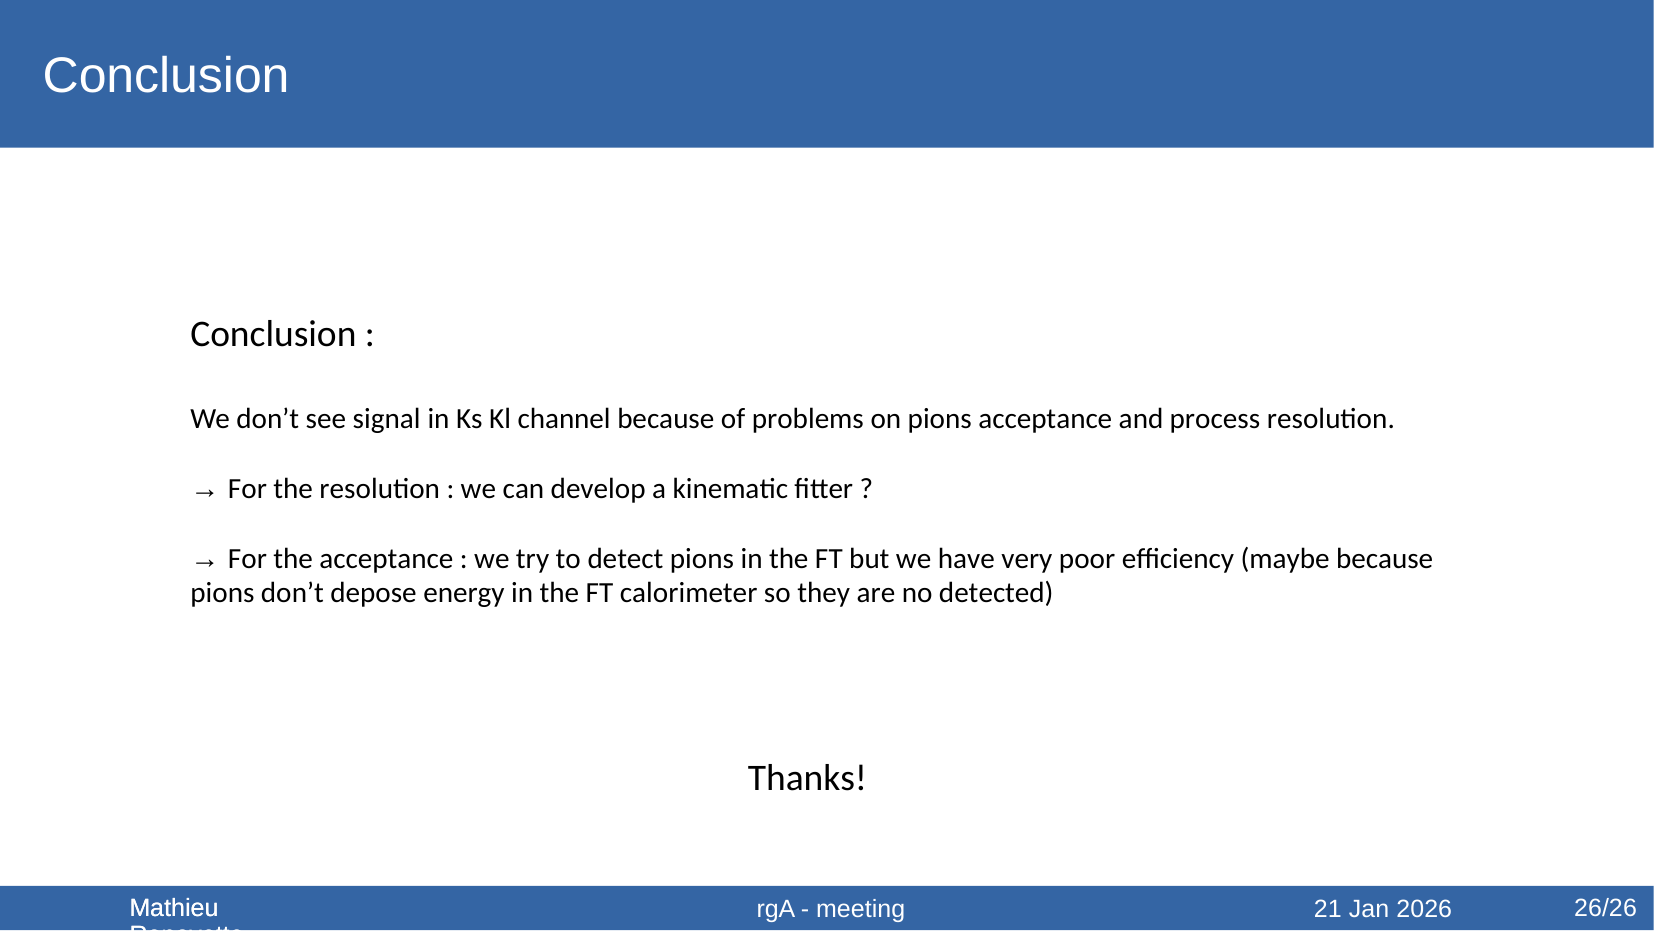

Conclusion
Conclusion :
We don’t see signal in Ks Kl channel because of problems on pions acceptance and process resolution.
→ For the resolution : we can develop a kinematic fitter ?
→ For the acceptance : we try to detect pions in the FT but we have very poor efficiency (maybe because pions don’t depose energy in the FT calorimeter so they are no detected)
Thanks!
Mathieu Ronayette
26/26
Mathieu Ronayette
 rgA - meeting
21 Jan 2026